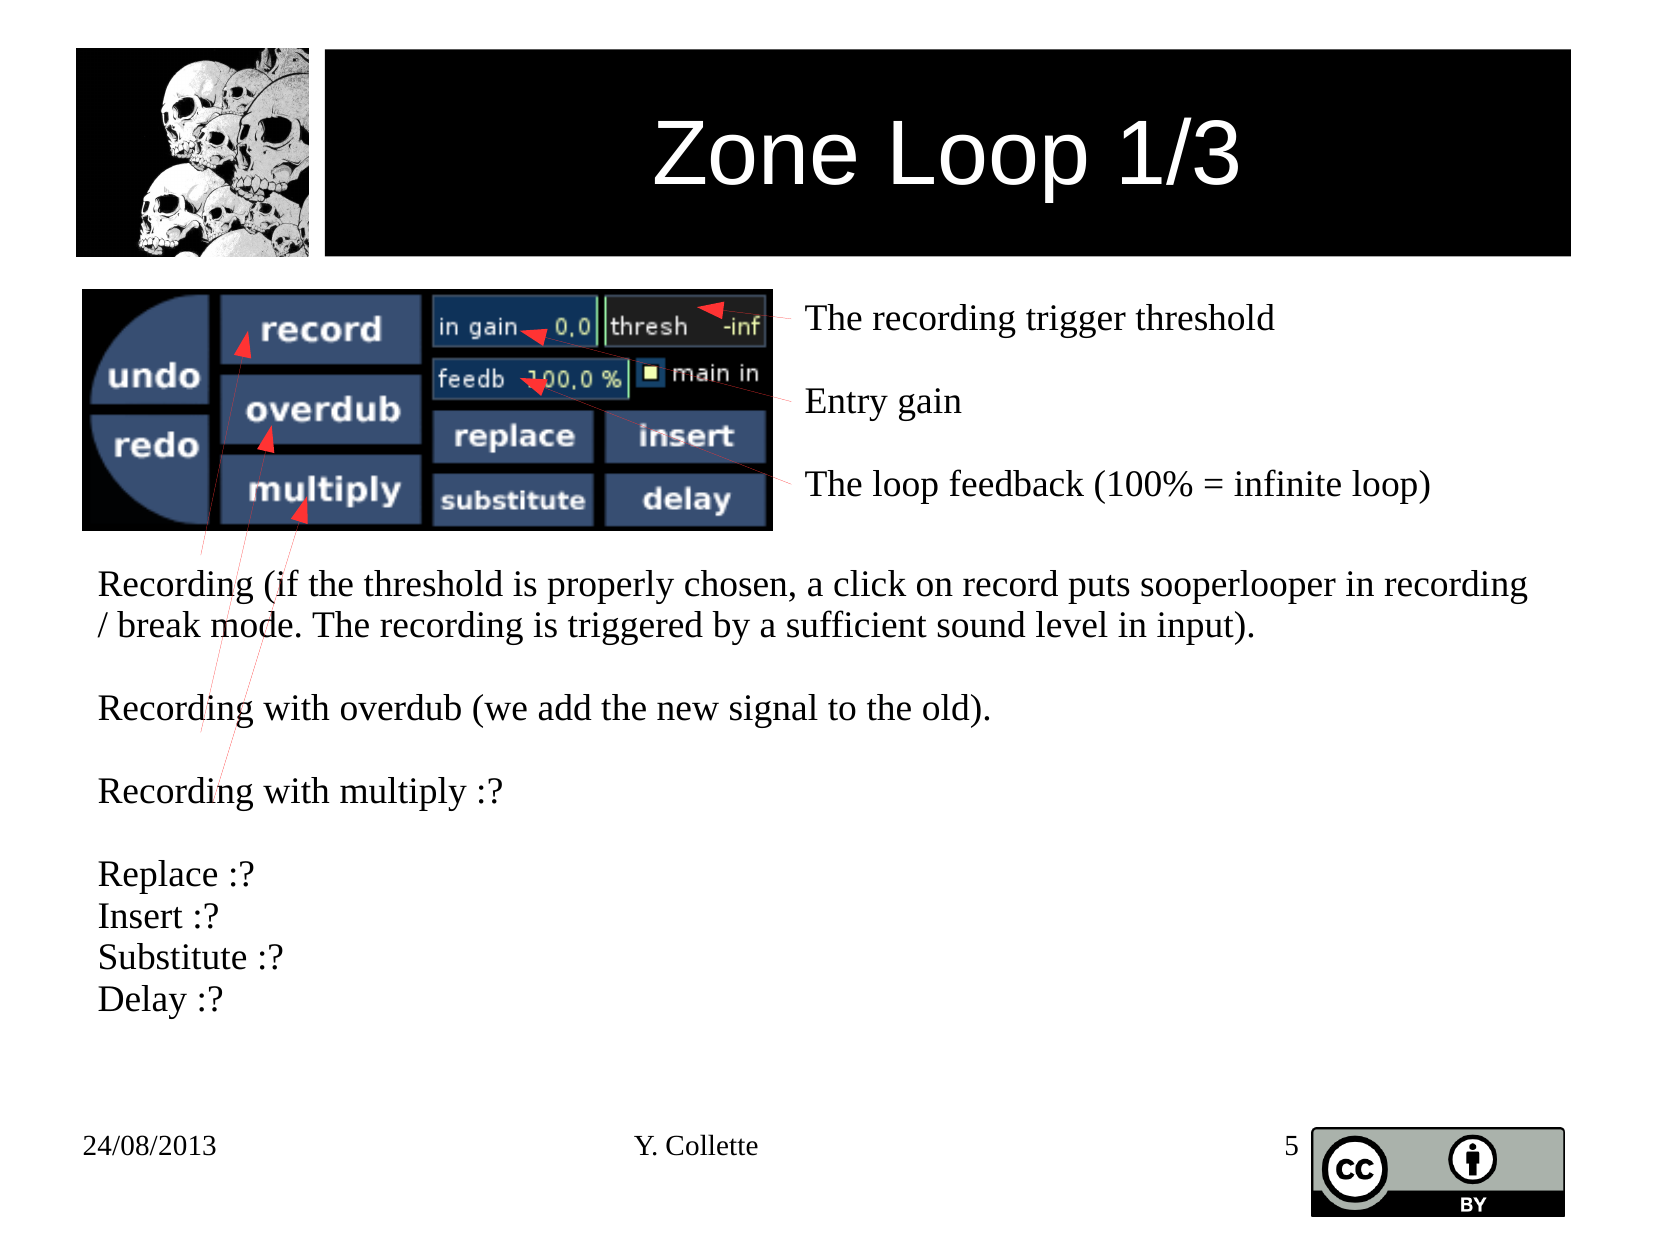

# Zone Loop 1/3
The recording trigger threshold
Entry gain
The loop feedback (100% = infinite loop)
Recording (if the threshold is properly chosen, a click on record puts sooperlooper in recording / break mode. The recording is triggered by a sufficient sound level in input).
Recording with overdub (we add the new signal to the old).
Recording with multiply :?
Replace :?
Insert :?
Substitute :?
Delay :?
Y. Collette
5